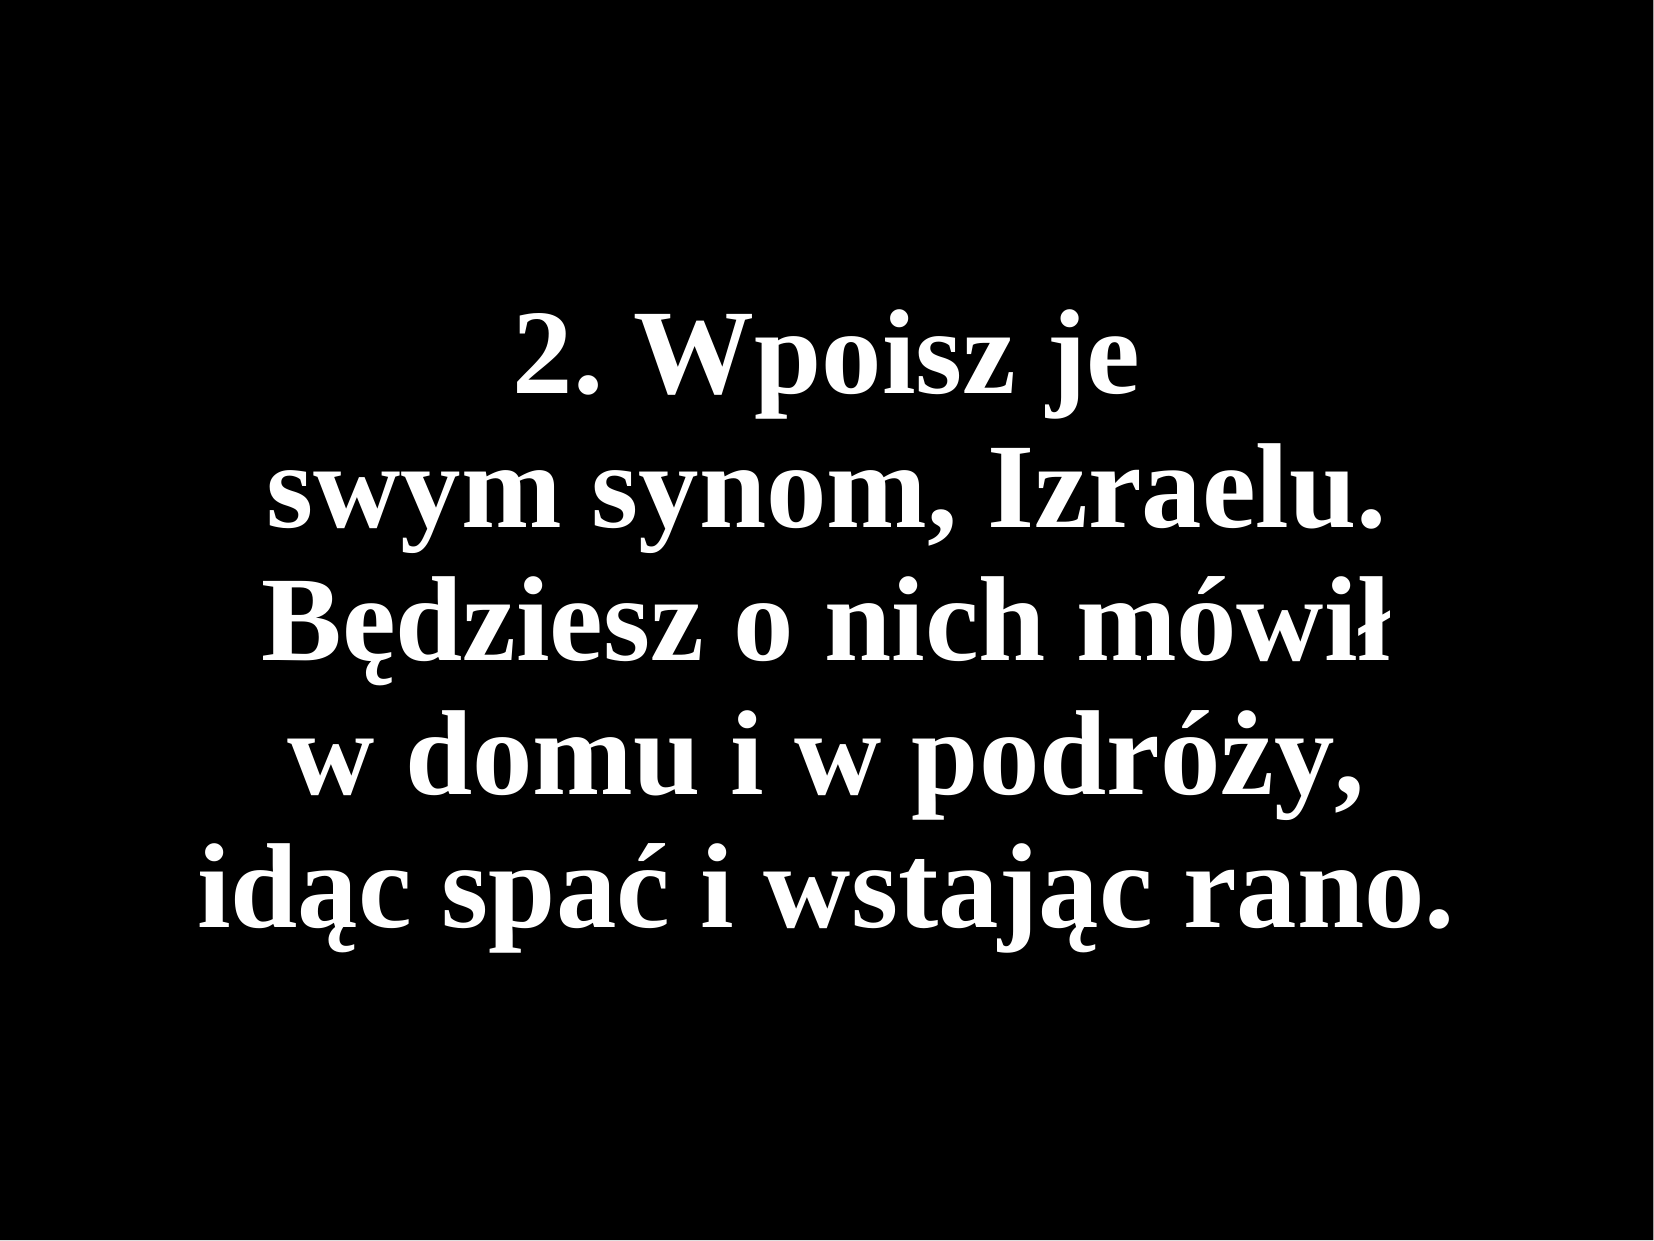

# 2. Wpoisz je swym synom, Izraelu. Będziesz o nich mówił w domu i w podróży, idąc spać i wstając rano.